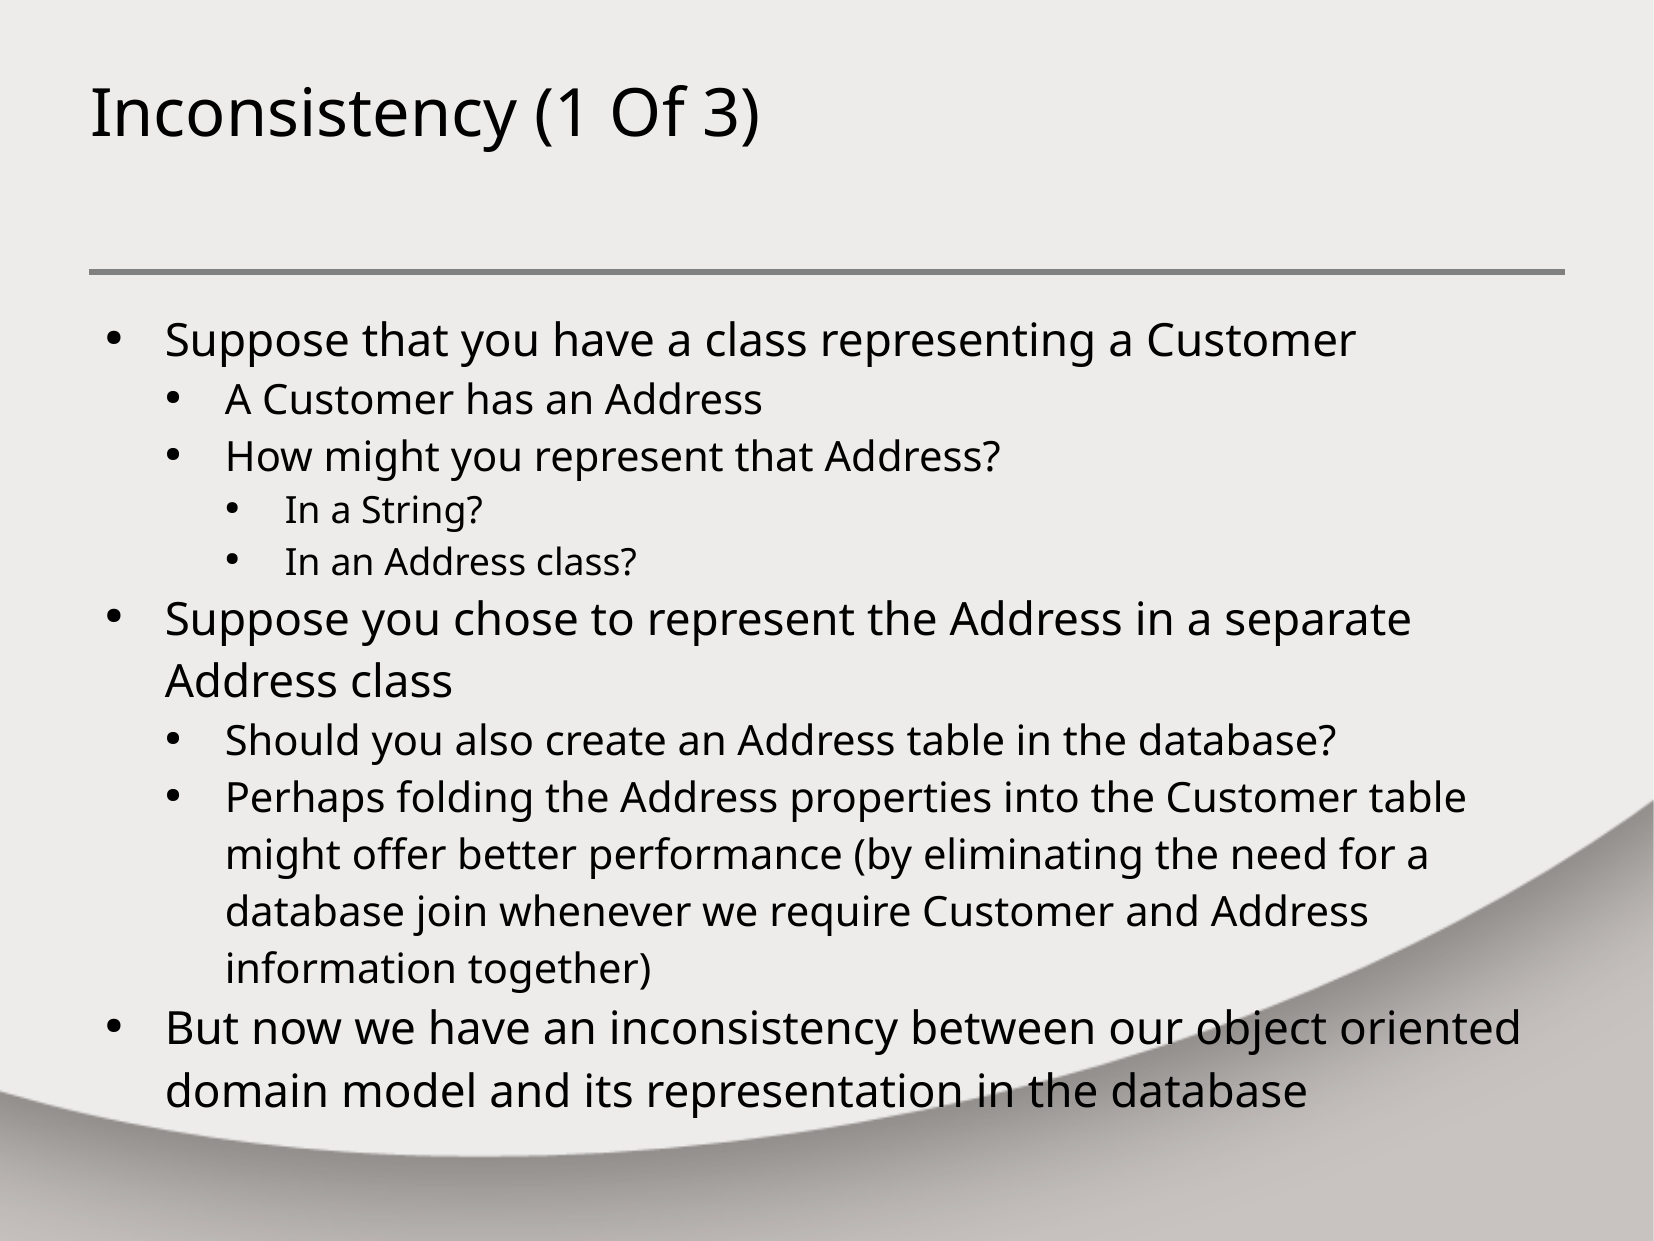

# Inconsistency (1 Of 3)
Suppose that you have a class representing a Customer
A Customer has an Address
How might you represent that Address?
In a String?
In an Address class?
Suppose you chose to represent the Address in a separate Address class
Should you also create an Address table in the database?
Perhaps folding the Address properties into the Customer table might offer better performance (by eliminating the need for a database join whenever we require Customer and Address information together)
But now we have an inconsistency between our object oriented domain model and its representation in the database